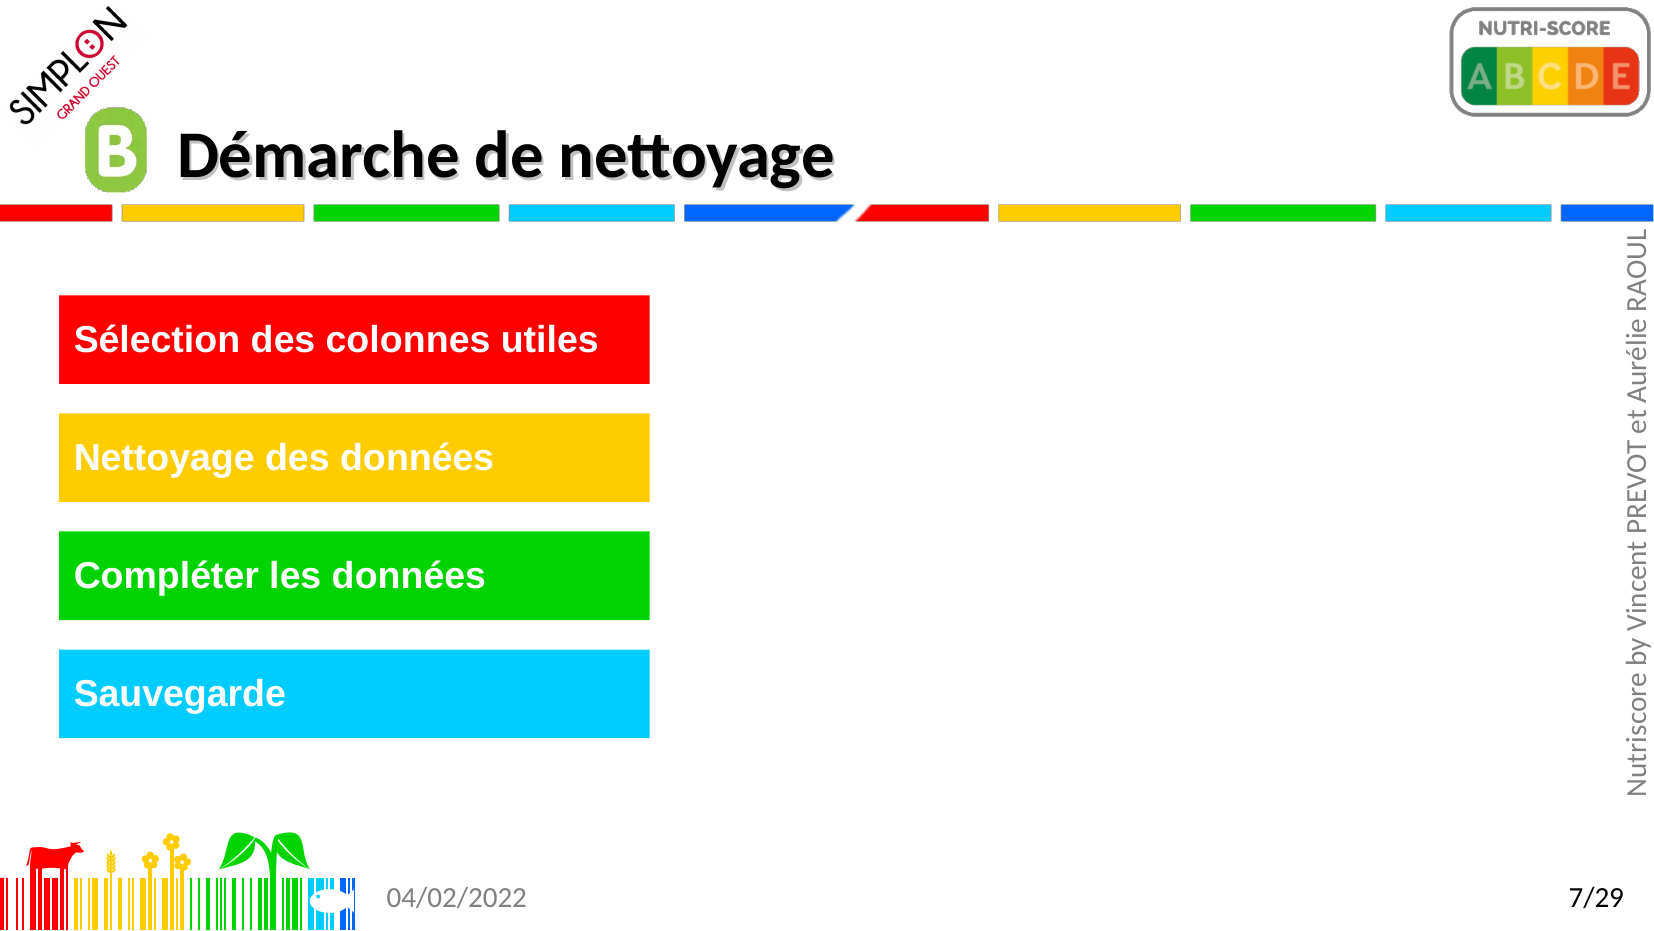

# Démarche de nettoyage
Sélection des colonnes utiles
Nettoyage des données
Compléter les données
Sauvegarde
7